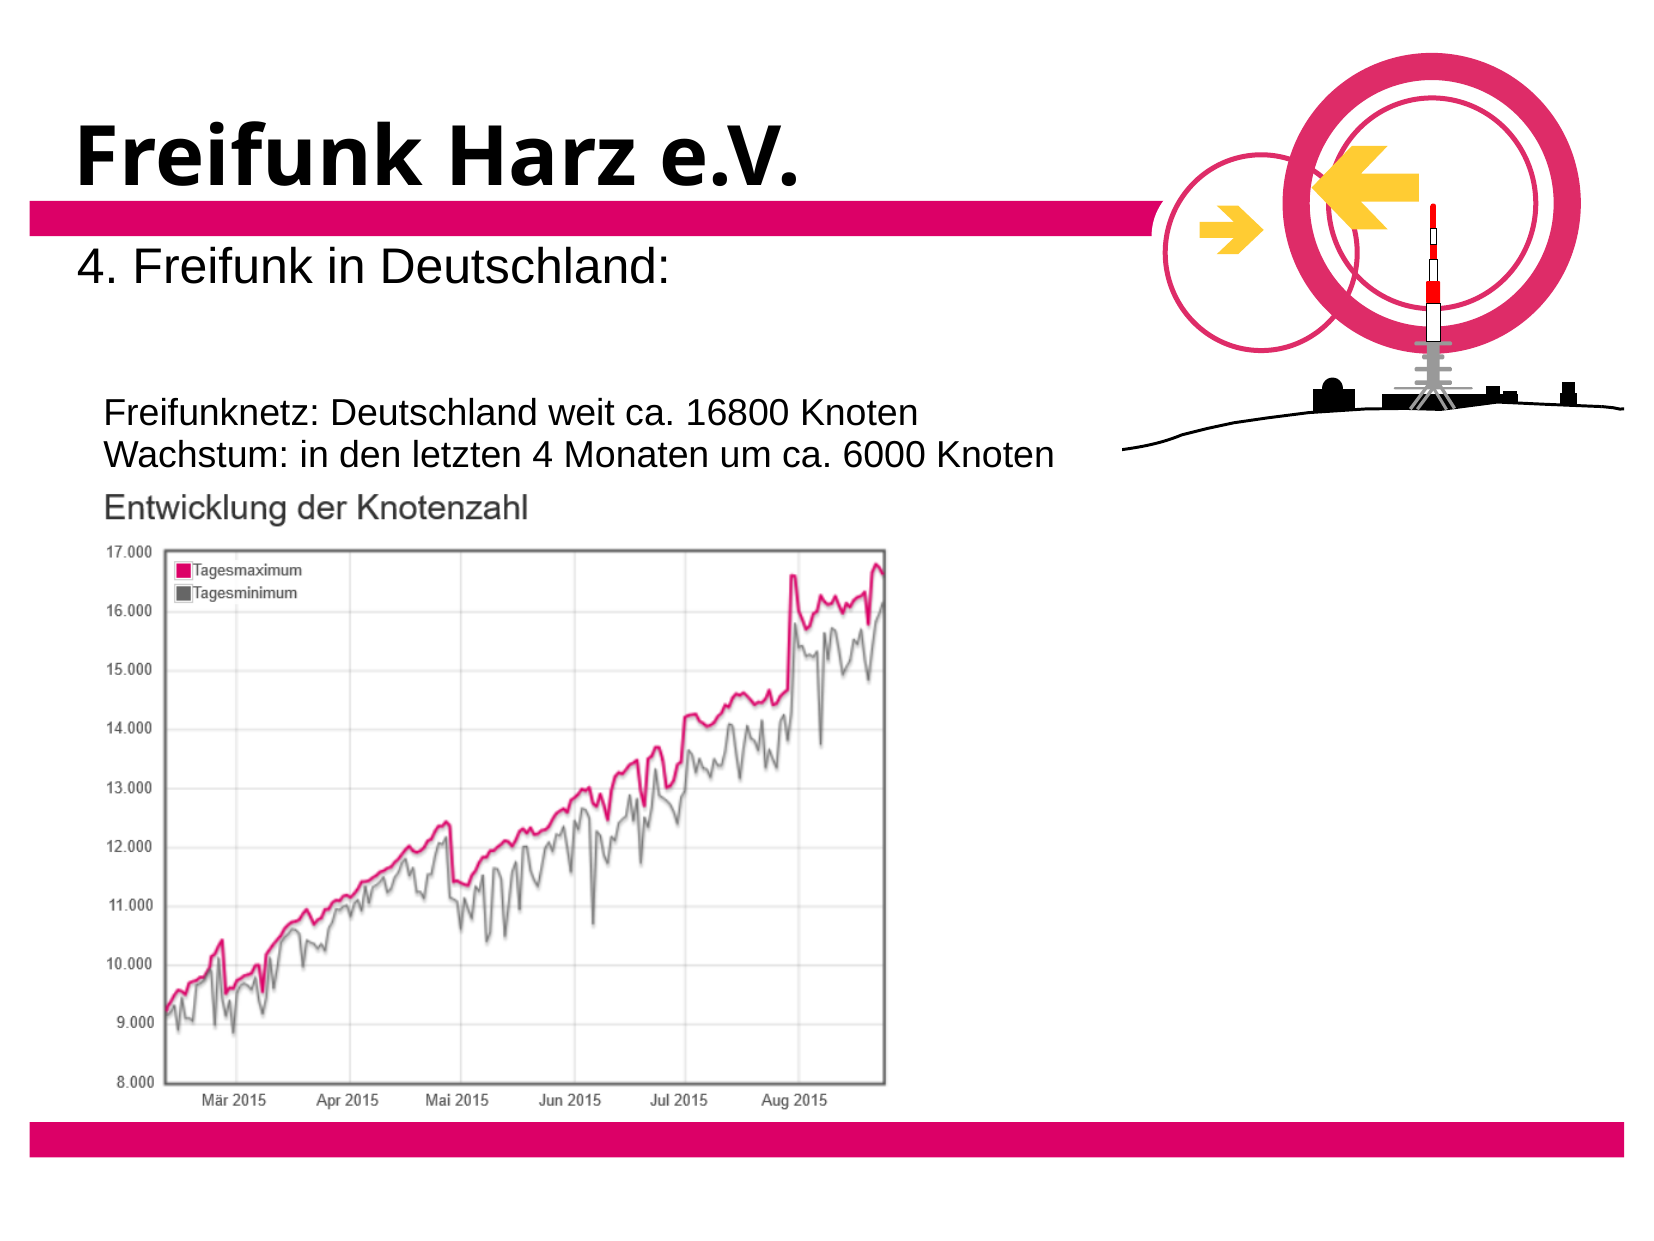

# 4. Freifunk in Deutschland:
Freifunknetz: Deutschland weit ca. 16800 Knoten
Wachstum: in den letzten 4 Monaten um ca. 6000 Knoten